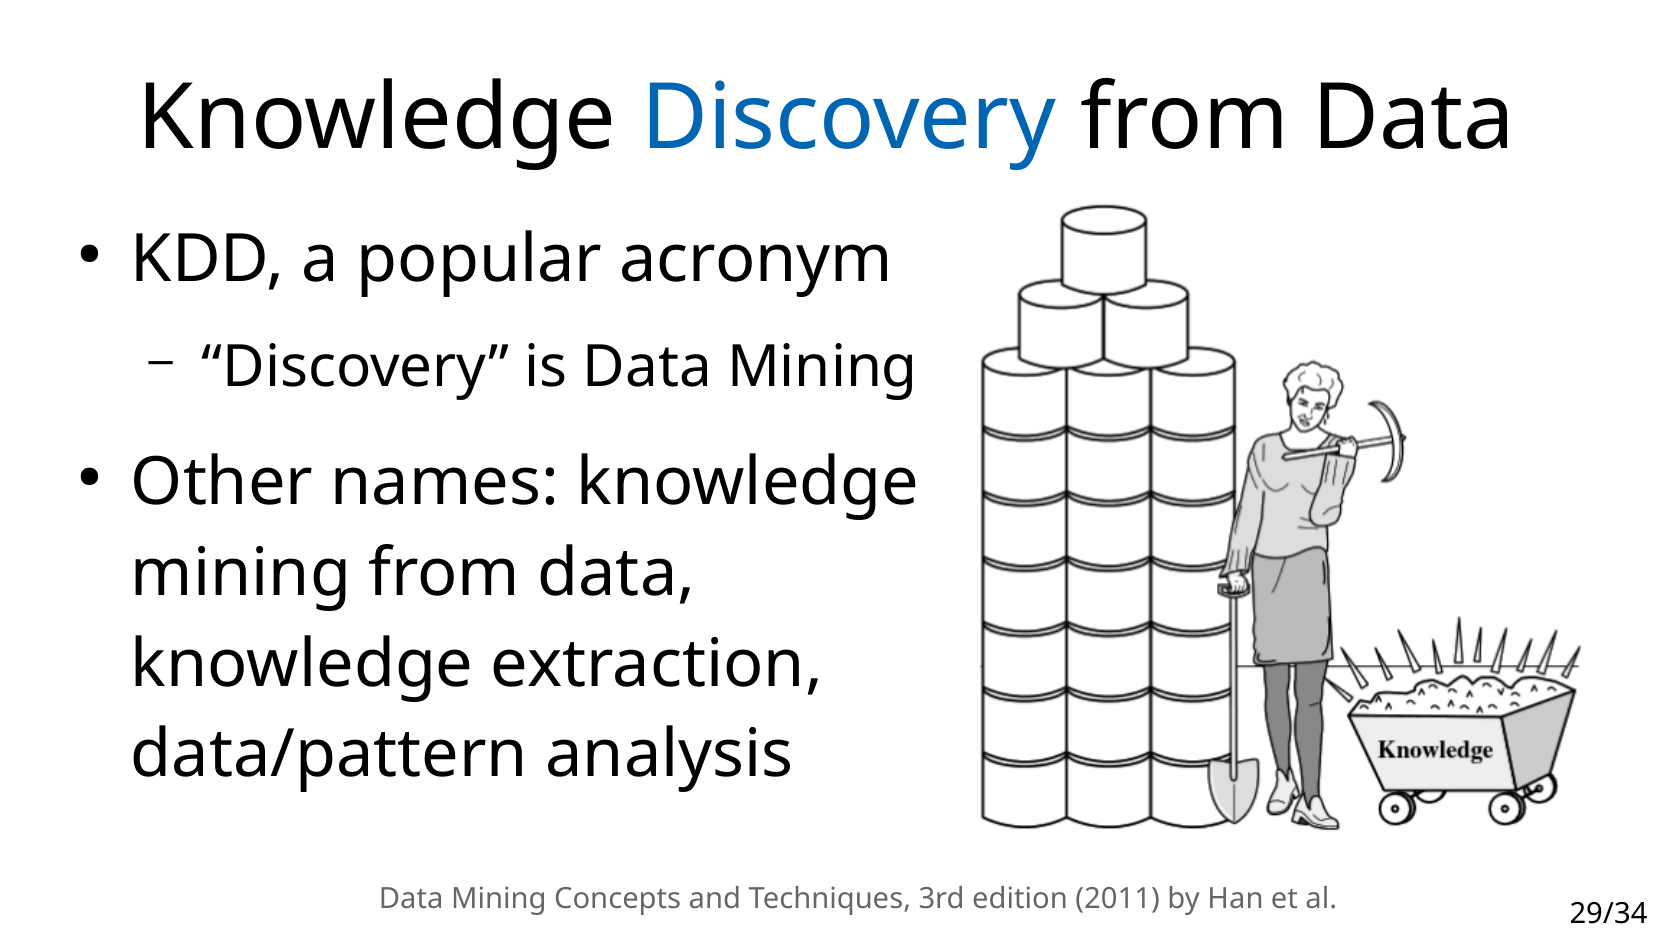

# Knowledge Discovery from Data
KDD, a popular acronym
“Discovery” is Data Mining
Other names: knowledge mining from data, knowledge extraction, data/pattern analysis
Data Mining Concepts and Techniques, 3rd edition (2011) by Han et al.
29